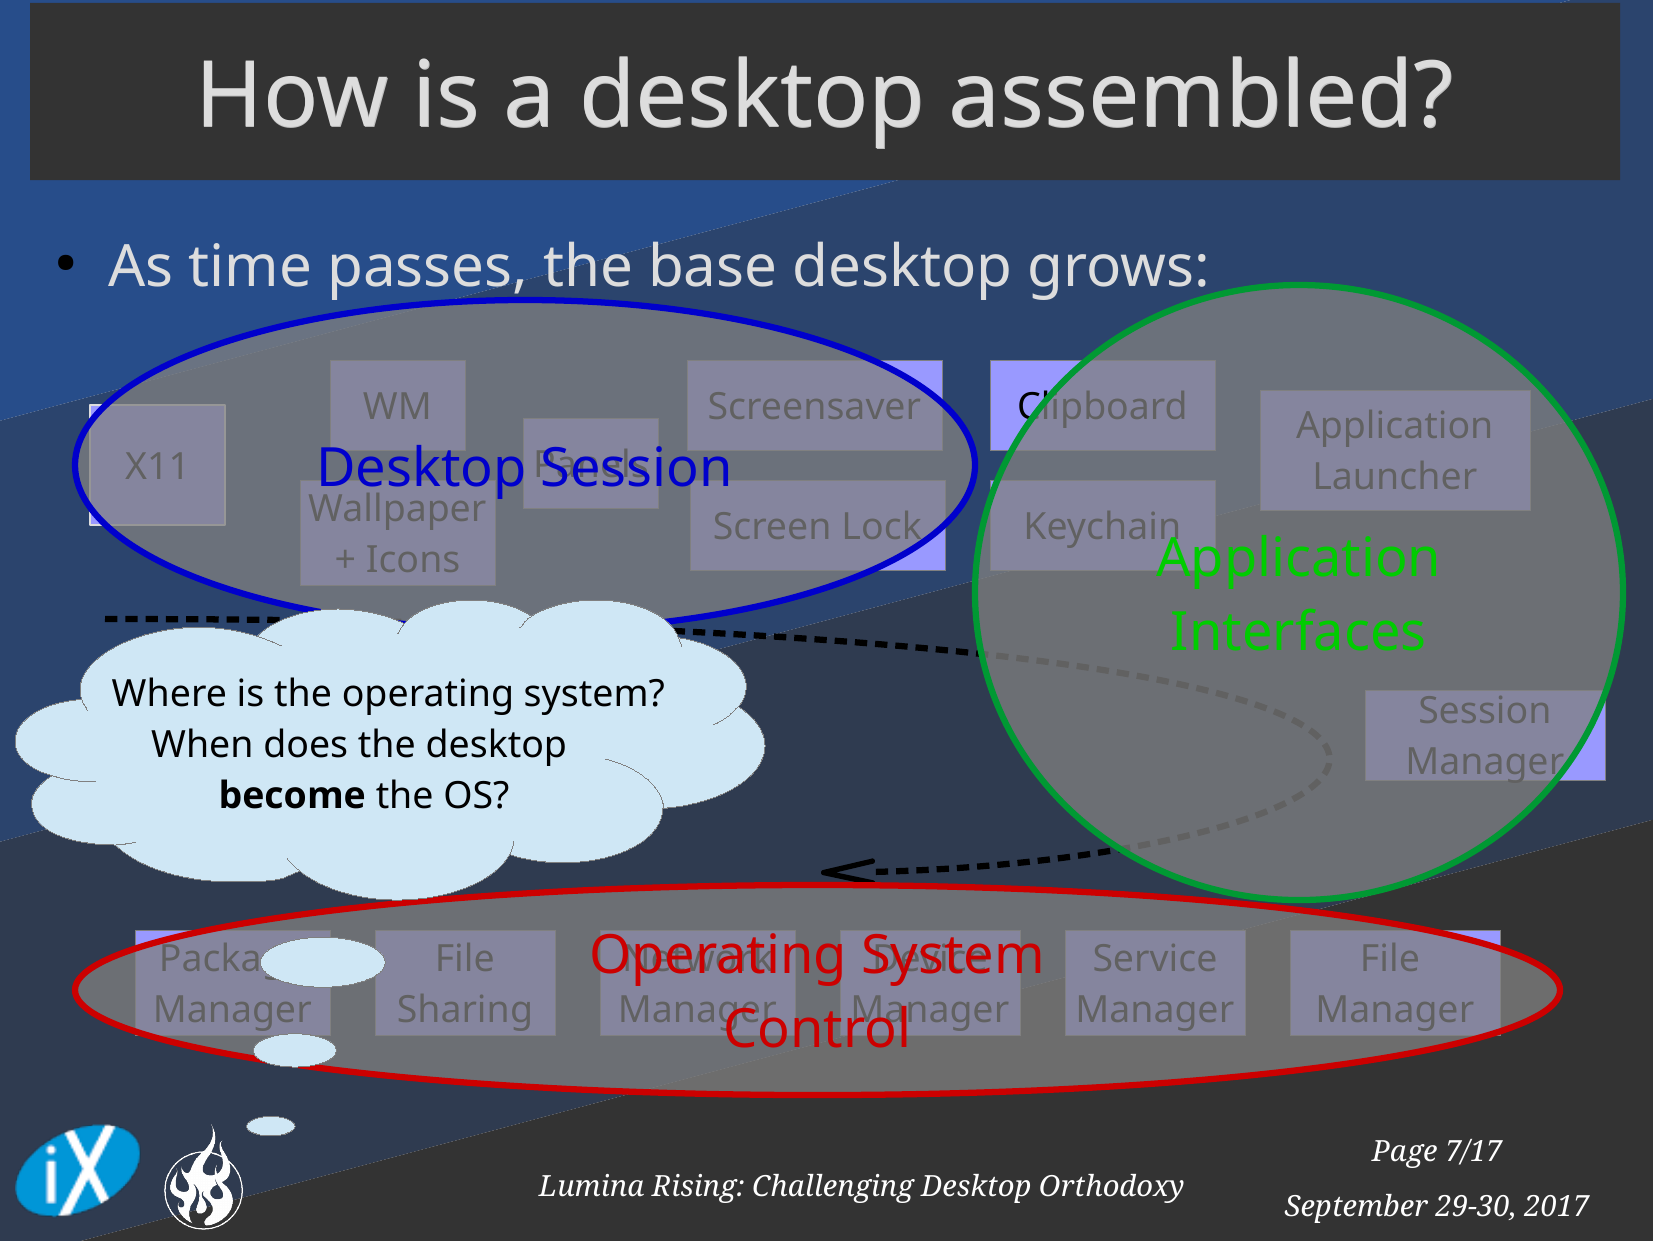

# How is a desktop assembled?
As time passes, the base desktop grows:
Application
Interfaces
Desktop Session
WM
Screensaver
Clipboard
Application
Launcher
X11
Panels
Wallpaper
+ Icons
Screen Lock
Keychain
 Where is the operating system?
When does the desktop
become the OS?
Session
Manager
Operating System
Control
Package
Manager
File
Sharing
Network
Manager
Device
Manager
Service
Manager
File
Manager
Lumina Rising: Challenging Desktop Orthodoxy
7
September 29-30, 2017